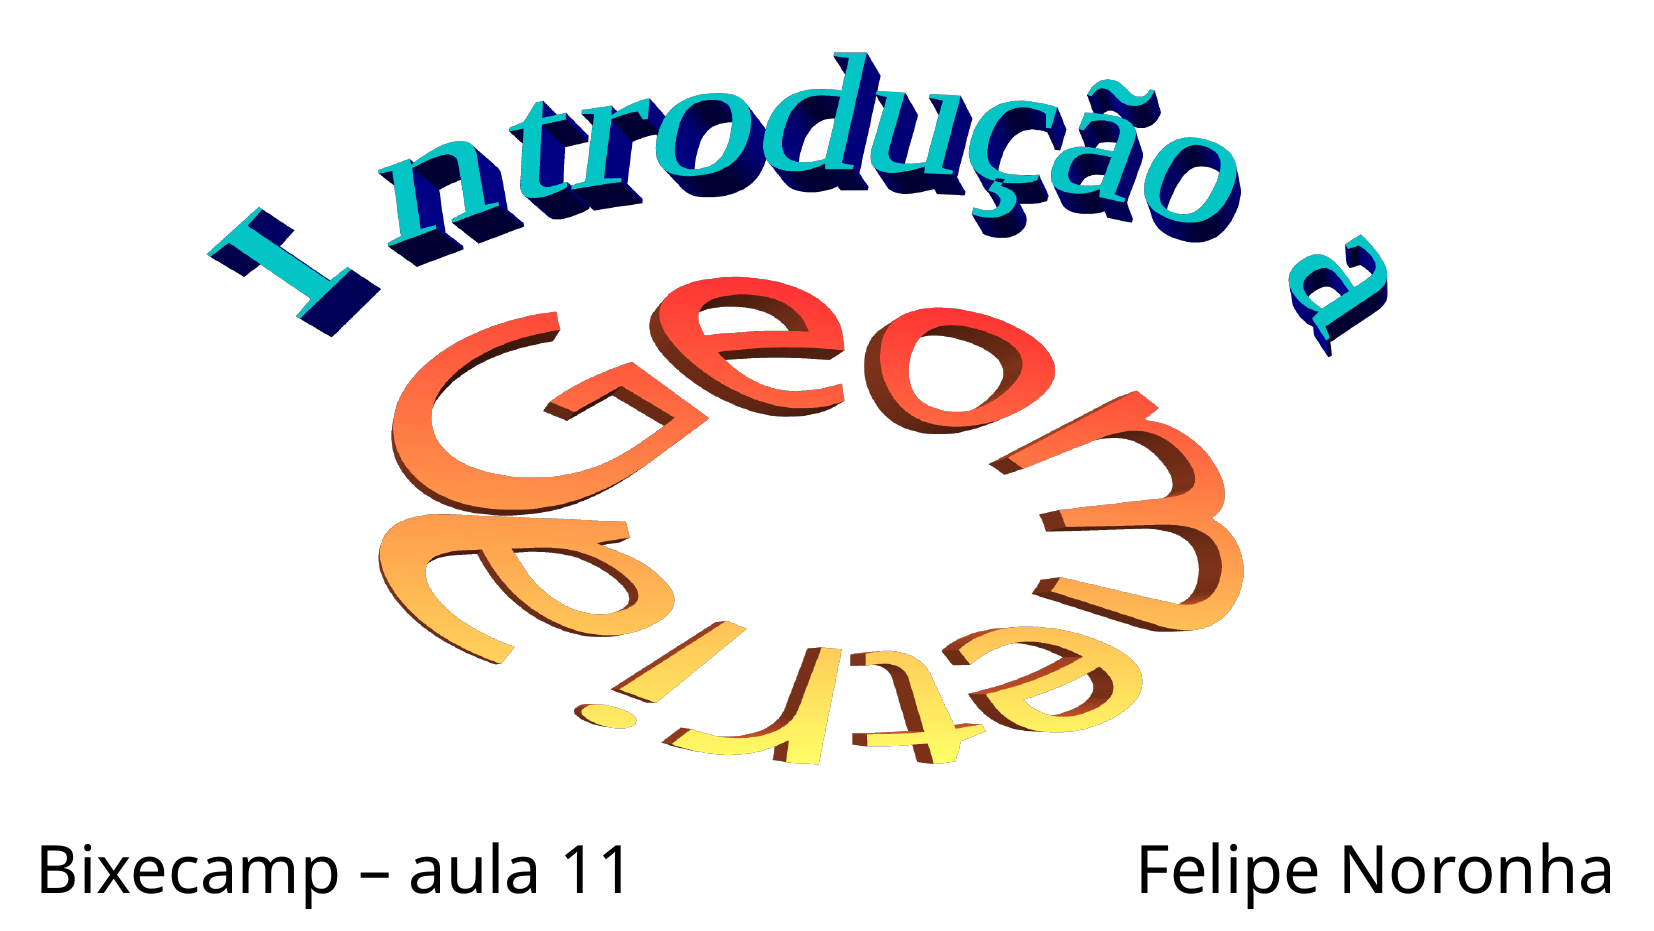

Introdução a
Geometria
# Bixecamp – aula 11 Felipe Noronha